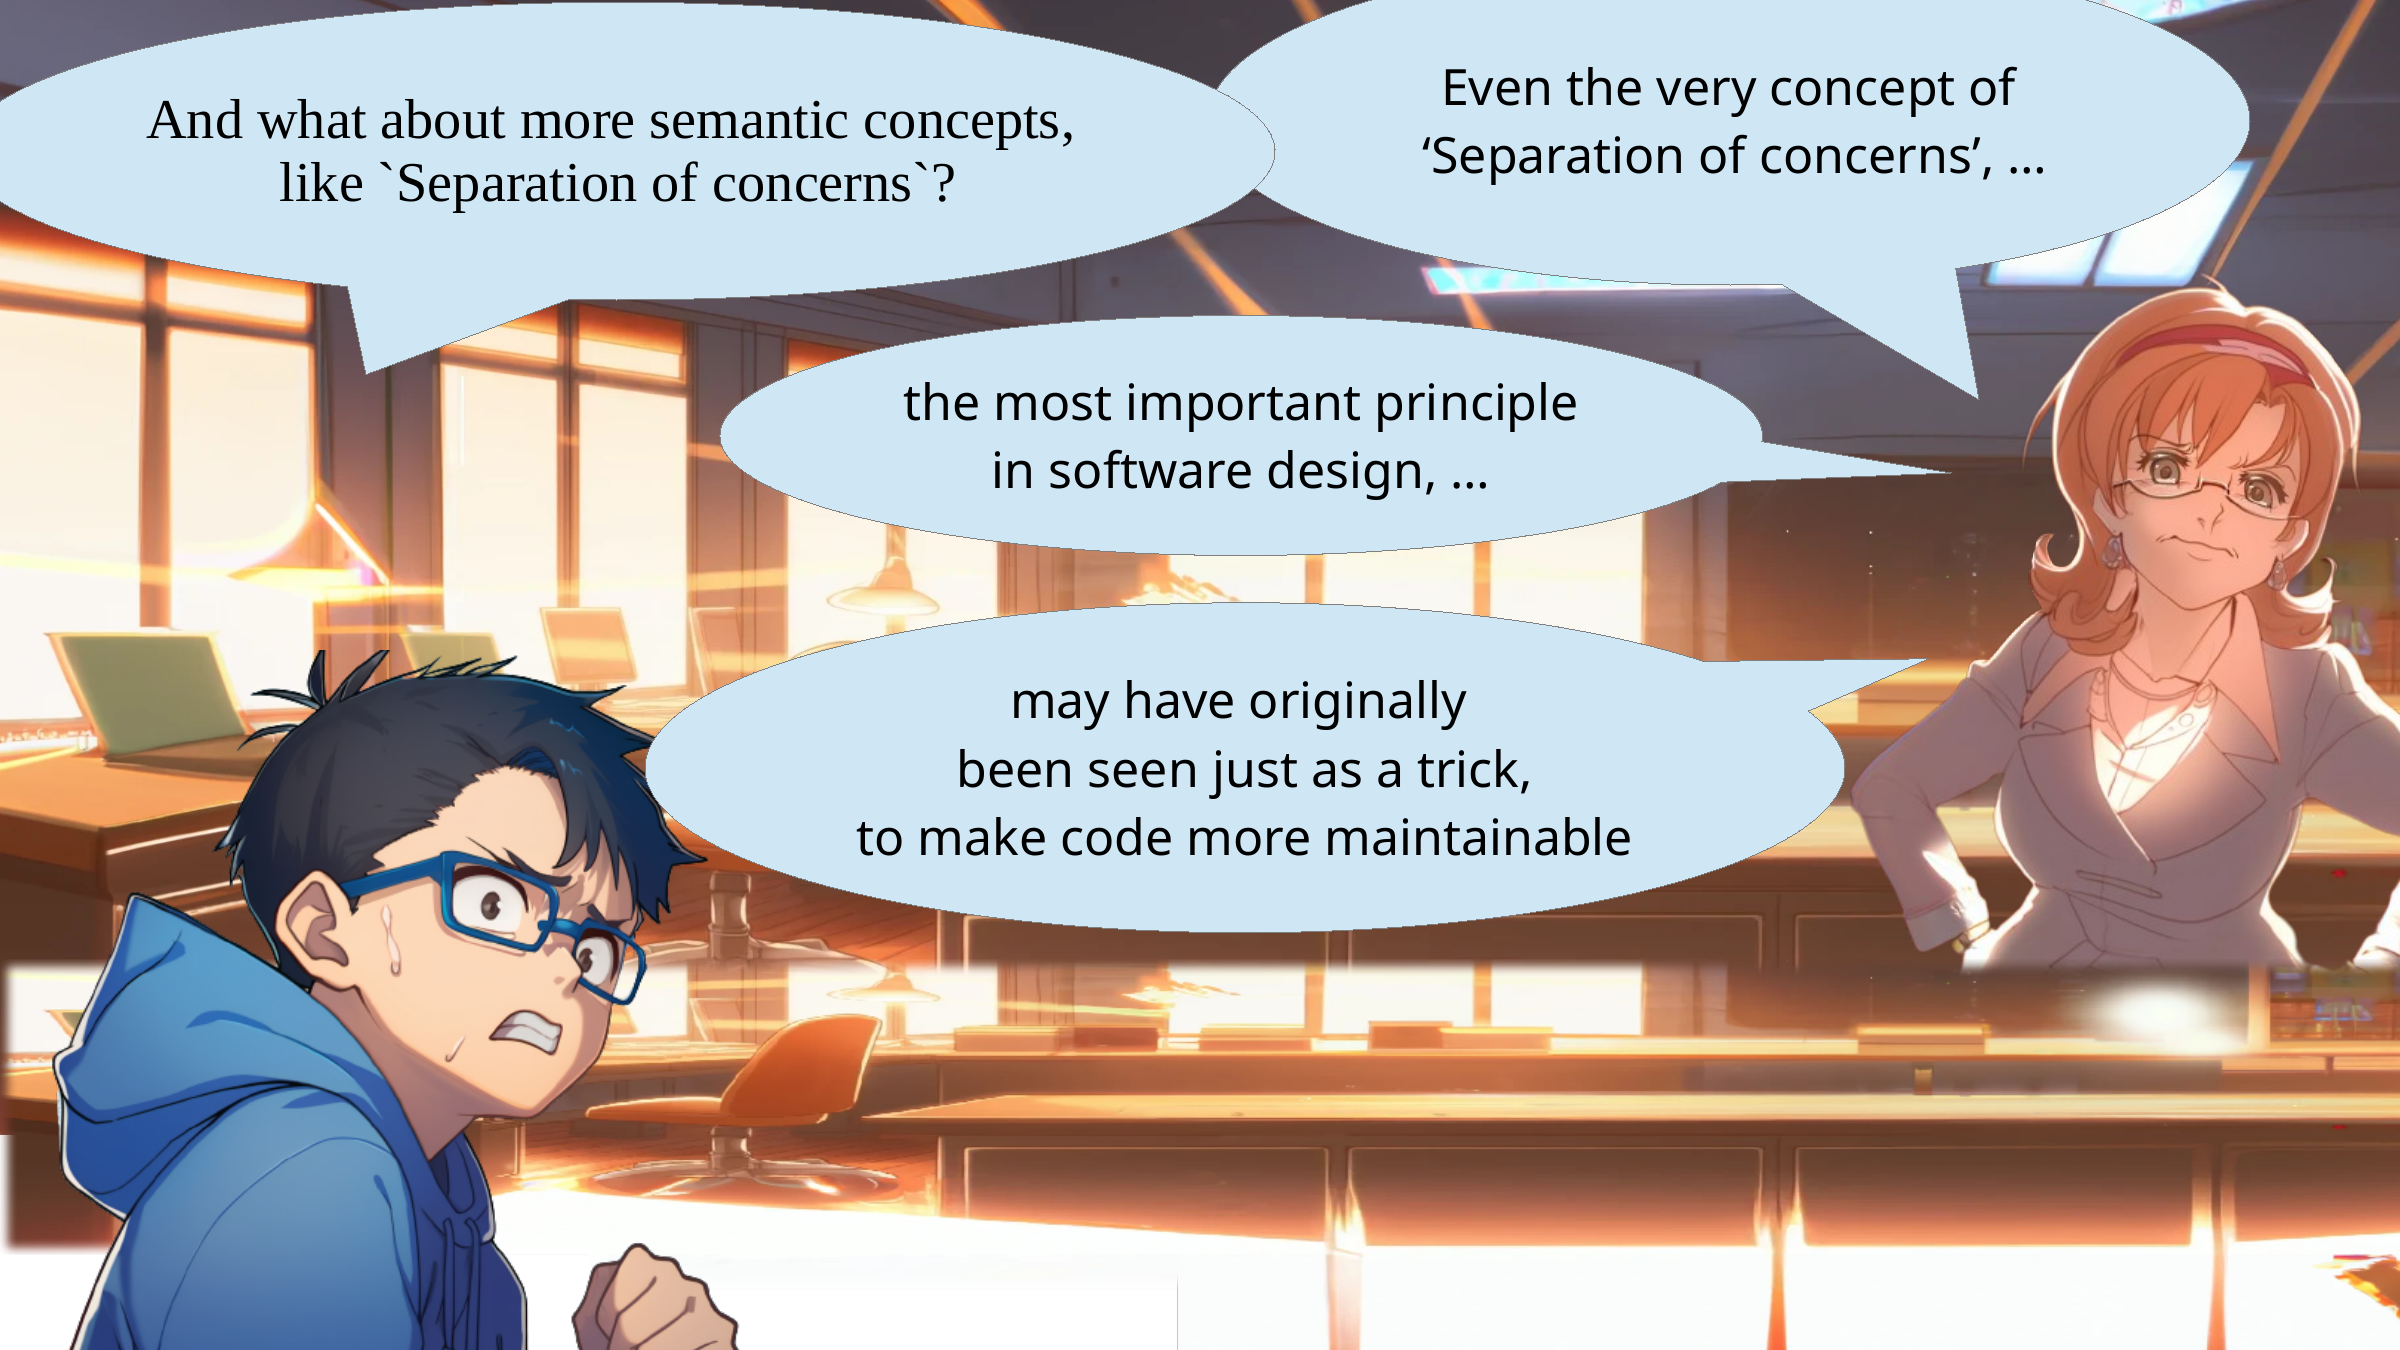

Even the very concept of
 ‘Separation of concerns’, …
And what about more semantic concepts,
like `Separation of concerns`?
the most important principle
in software design, …
may have originally
been seen just as a trick,
to make code more maintainable